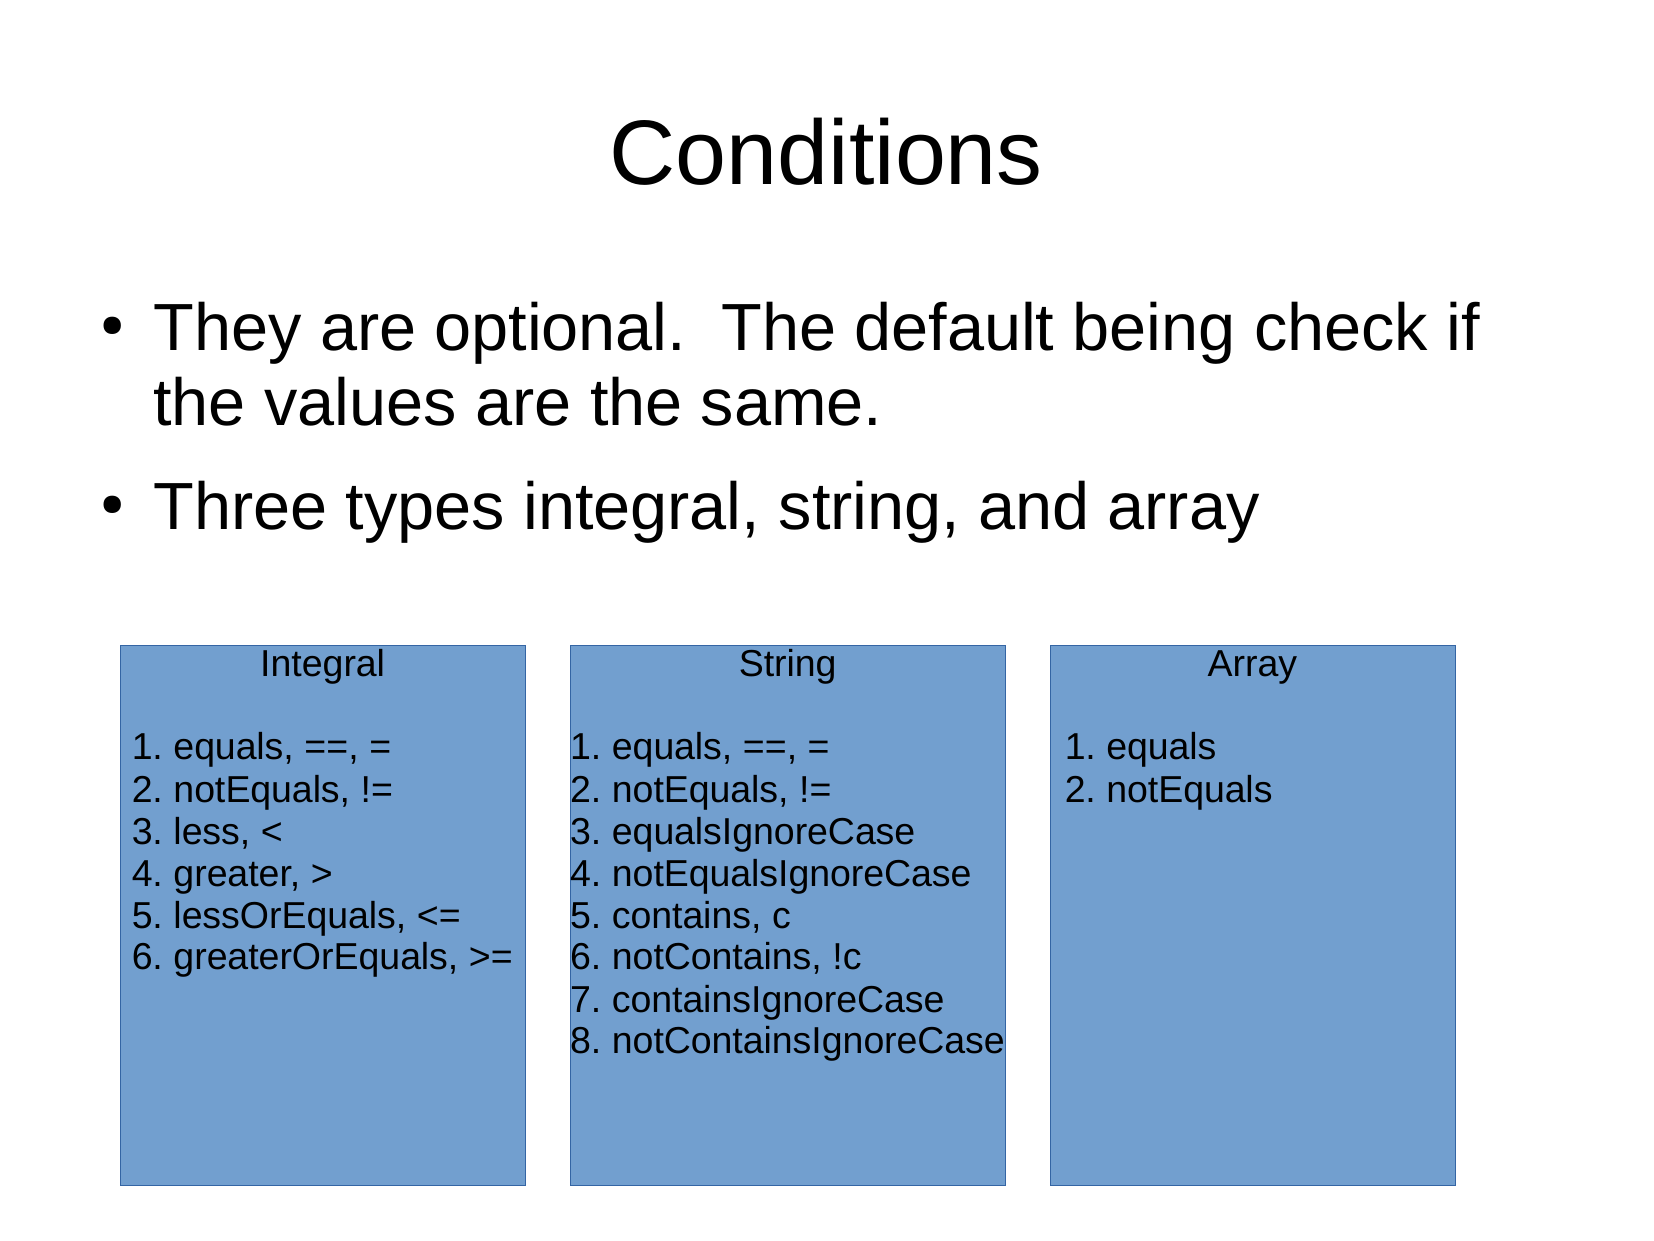

# Conditions
They are optional. The default being check if the values are the same.
Three types integral, string, and array
Integral
1. equals, ==, =
2. notEquals, !=
3. less, <
4. greater, >
5. lessOrEquals, <=
6. greaterOrEquals, >=
String
1. equals, ==, =
2. notEquals, !=
3. equalsIgnoreCase
4. notEqualsIgnoreCase
5. contains, c
6. notContains, !c
7. containsIgnoreCase
8. notContainsIgnoreCase
Array
1. equals
2. notEquals